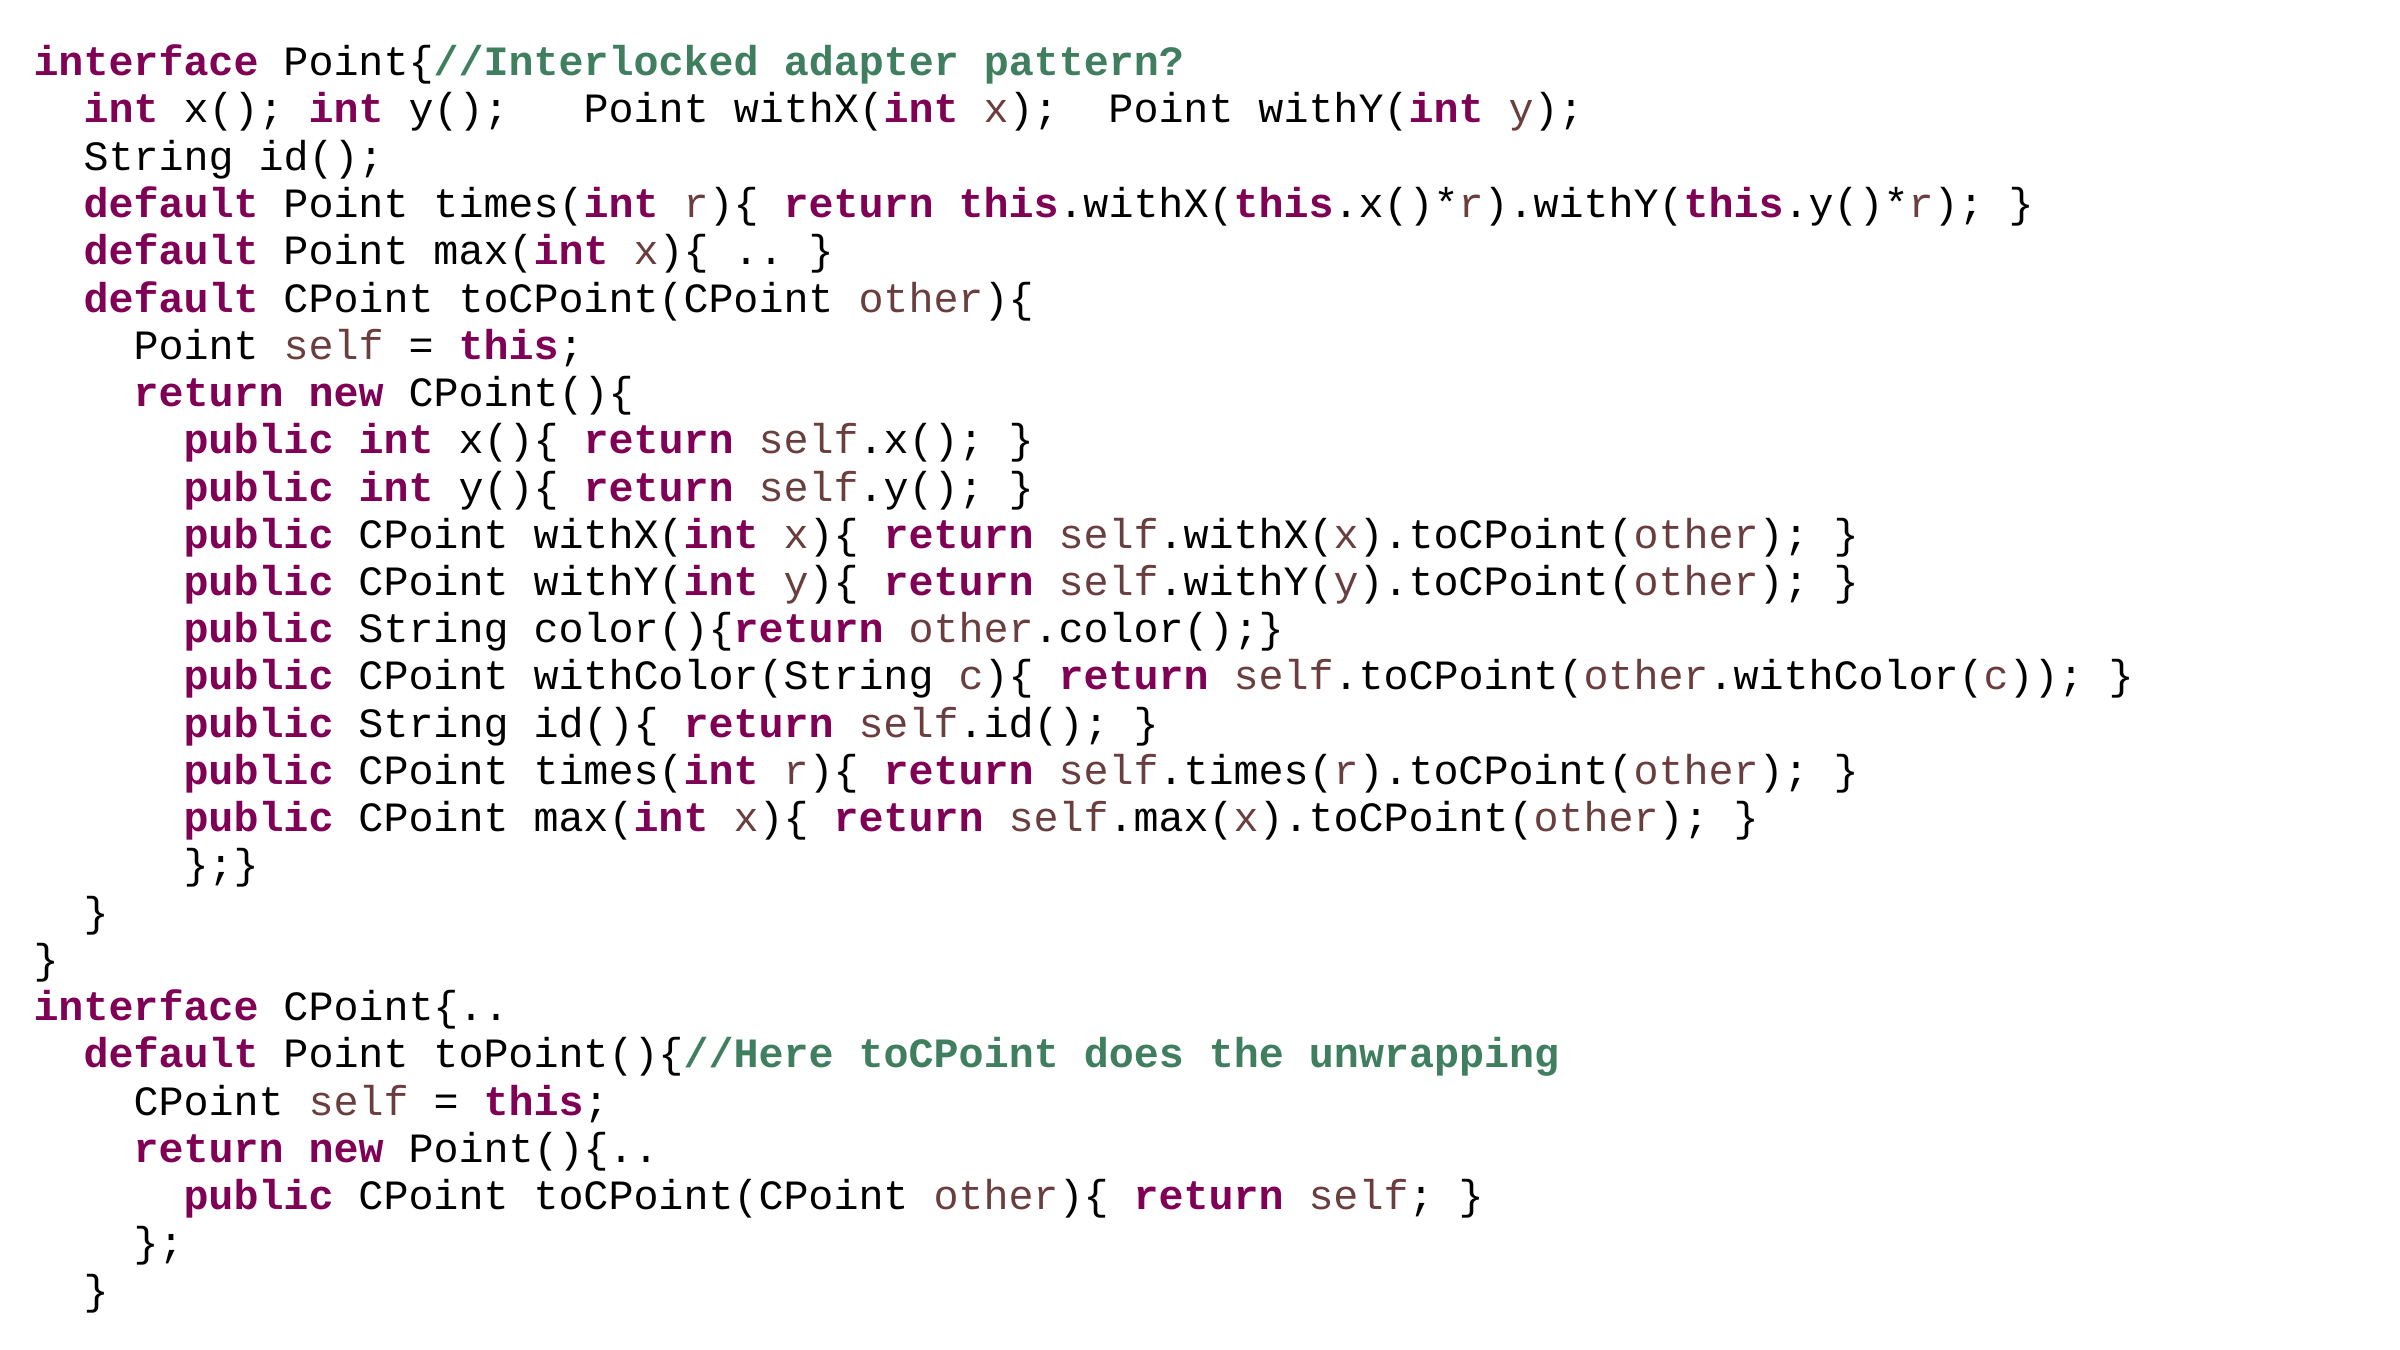

interface Point{//Interlocked adapter pattern?
 int x(); int y(); Point withX(int x); Point withY(int y);
 String id();
 default Point times(int r){ return this.withX(this.x()*r).withY(this.y()*r); }
 default Point max(int x){ .. }
 default CPoint toCPoint(CPoint other){
 Point self = this;
 return new CPoint(){
 public int x(){ return self.x(); }
 public int y(){ return self.y(); }
 public CPoint withX(int x){ return self.withX(x).toCPoint(other); }
 public CPoint withY(int y){ return self.withY(y).toCPoint(other); }
 public String color(){return other.color();}
 public CPoint withColor(String c){ return self.toCPoint(other.withColor(c)); }
 public String id(){ return self.id(); }
 public CPoint times(int r){ return self.times(r).toCPoint(other); }
 public CPoint max(int x){ return self.max(x).toCPoint(other); }
 };}
 }
}
interface CPoint{..
 default Point toPoint(){//Here toCPoint does the unwrapping
 CPoint self = this;
 return new Point(){..
 public CPoint toCPoint(CPoint other){ return self; }
 };
 }